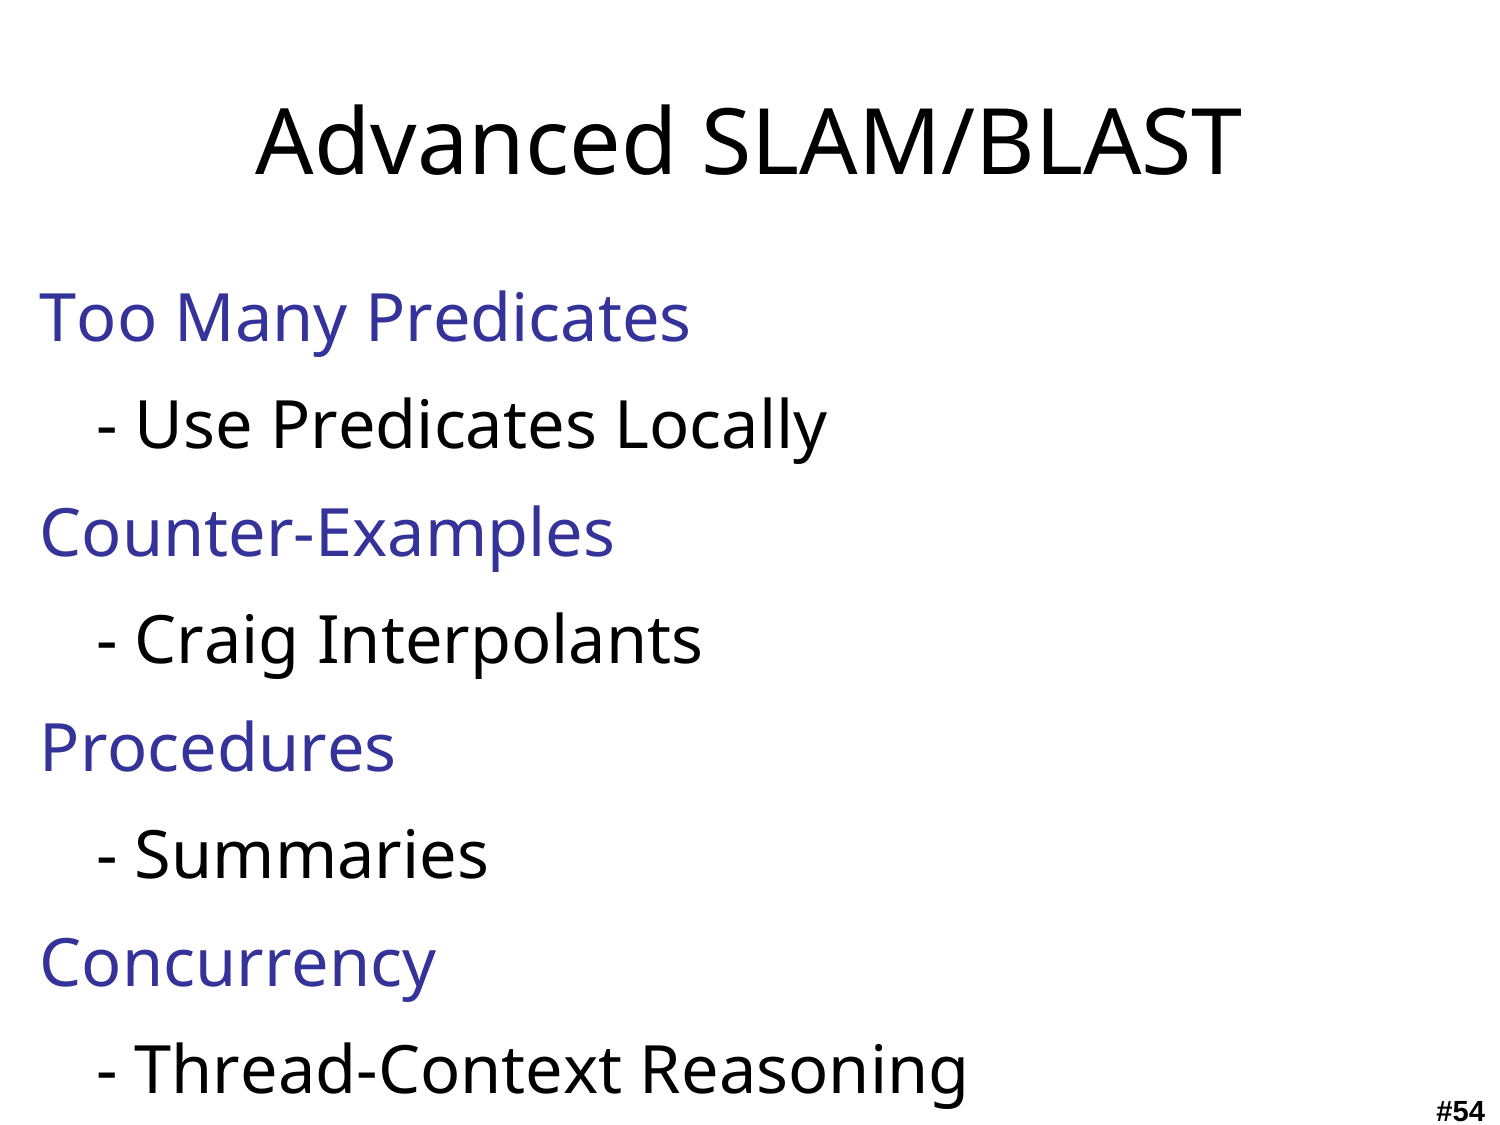

# Advanced SLAM/BLAST
Too Many Predicates
	- Use Predicates Locally
Counter-Examples
	- Craig Interpolants
Procedures
	- Summaries
Concurrency
	- Thread-Context Reasoning
54